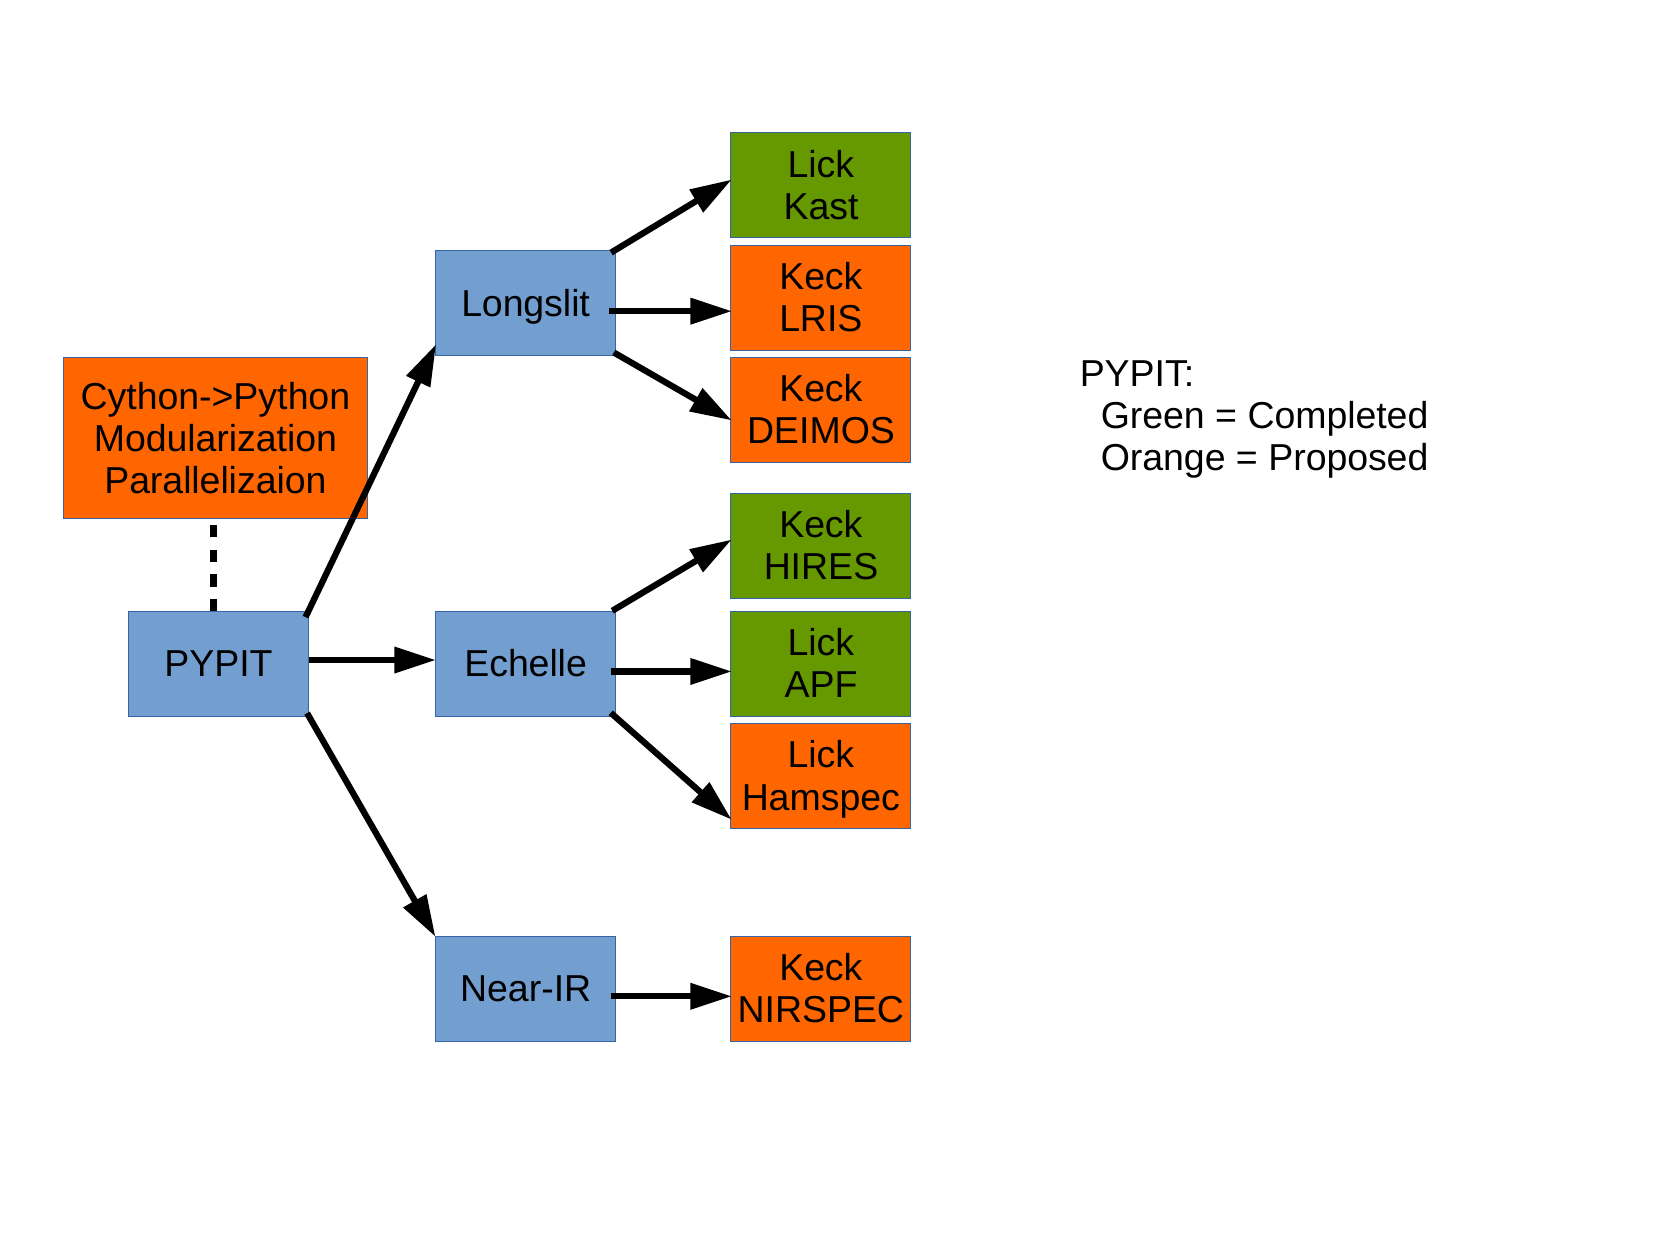

Lick
Kast
Keck
LRIS
Longslit
PYPIT:
 Green = Completed
 Orange = Proposed
Cython->Python
Modularization
Parallelizaion
Keck
DEIMOS
Keck
HIRES
PYPIT
Echelle
Lick
APF
Lick
Hamspec
Near-IR
Keck
NIRSPEC